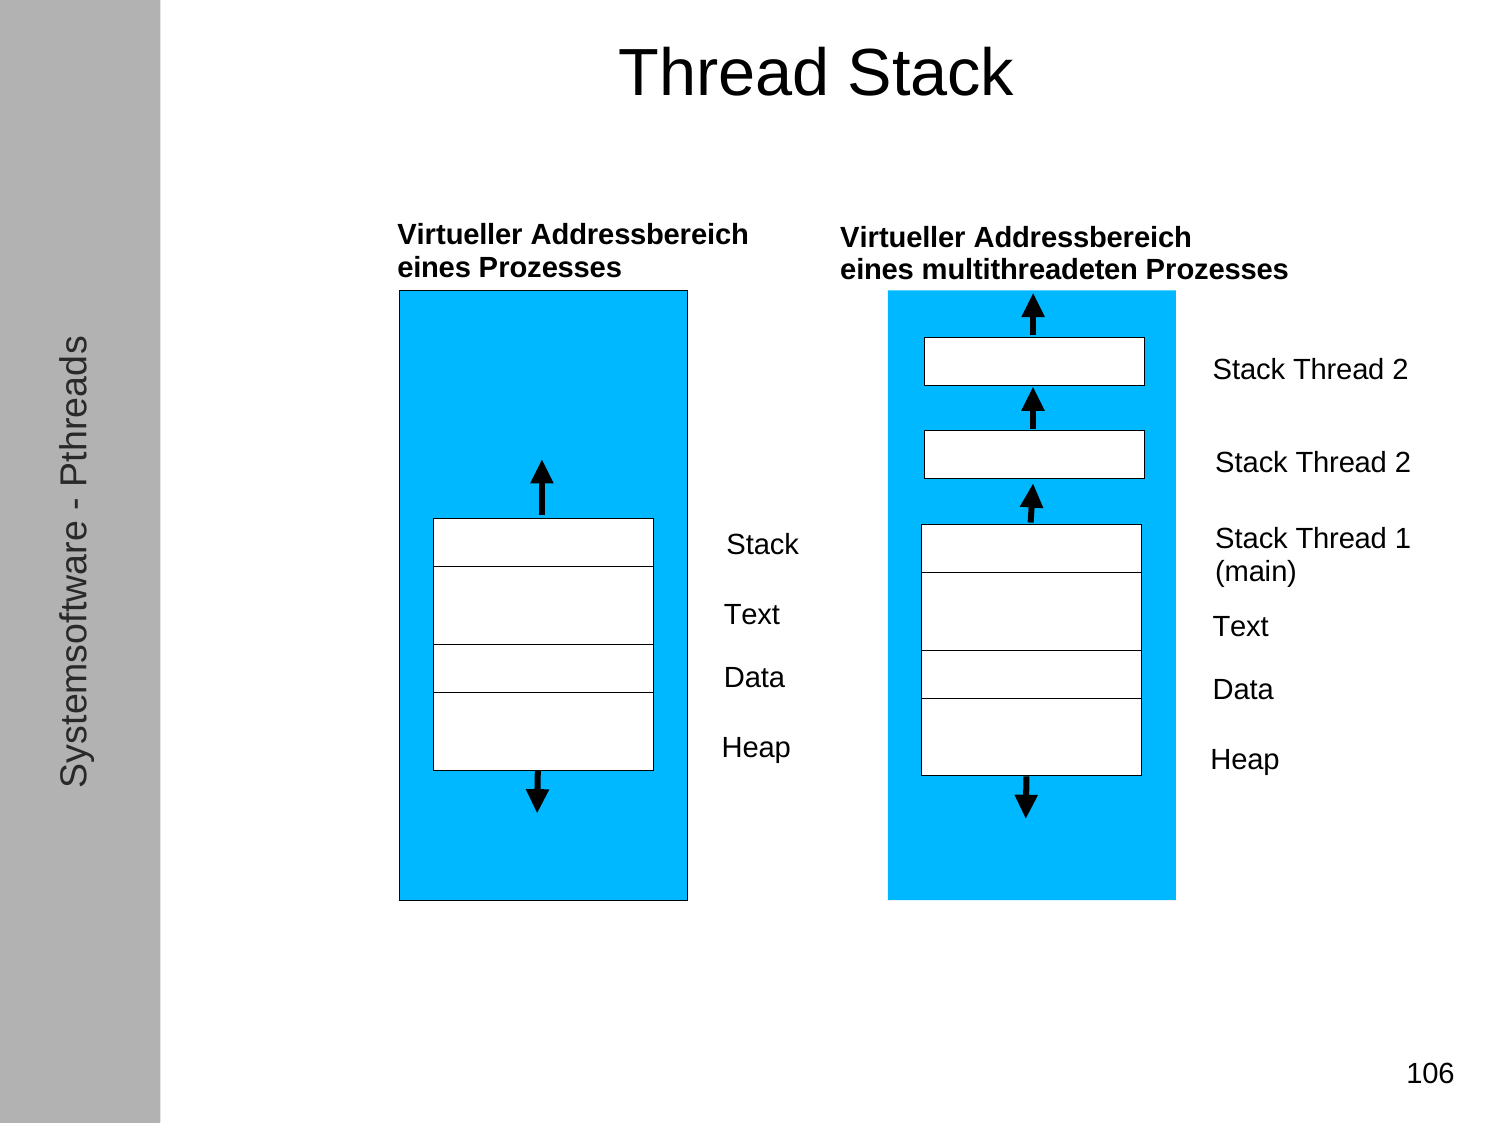

Thread Stack
Virtueller Addressbereich
eines Prozesses
Virtueller Addressbereich
eines multithreadeten Prozesses
Stack Thread 2
Stack Thread 2
Stack Thread 1
(main)
Stack
Systemsoftware - Pthreads
Text
Text
Data
Data
Heap
Heap